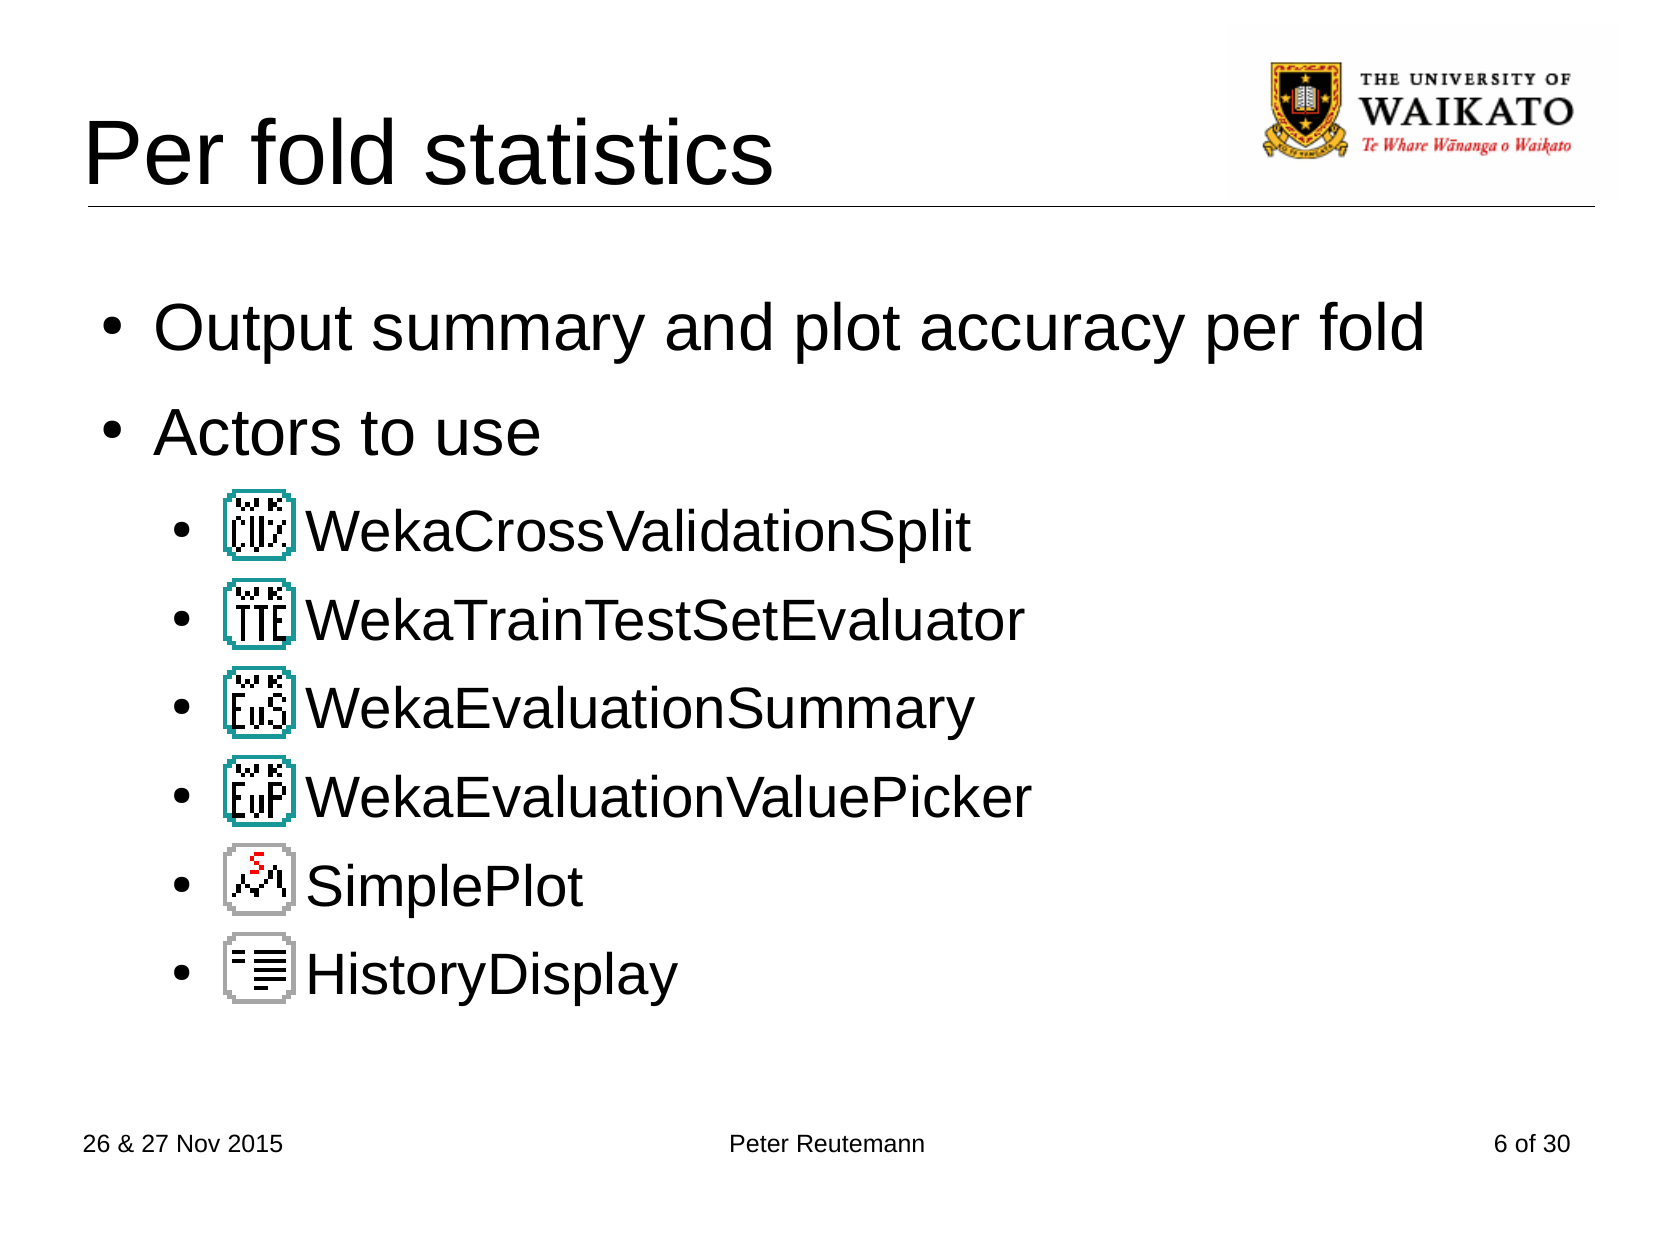

# Per fold statistics
Output summary and plot accuracy per fold
Actors to use
 WekaCrossValidationSplit
 WekaTrainTestSetEvaluator
 WekaEvaluationSummary
 WekaEvaluationValuePicker
 SimplePlot
 HistoryDisplay
26 & 27 Nov 2015
Peter Reutemann
6